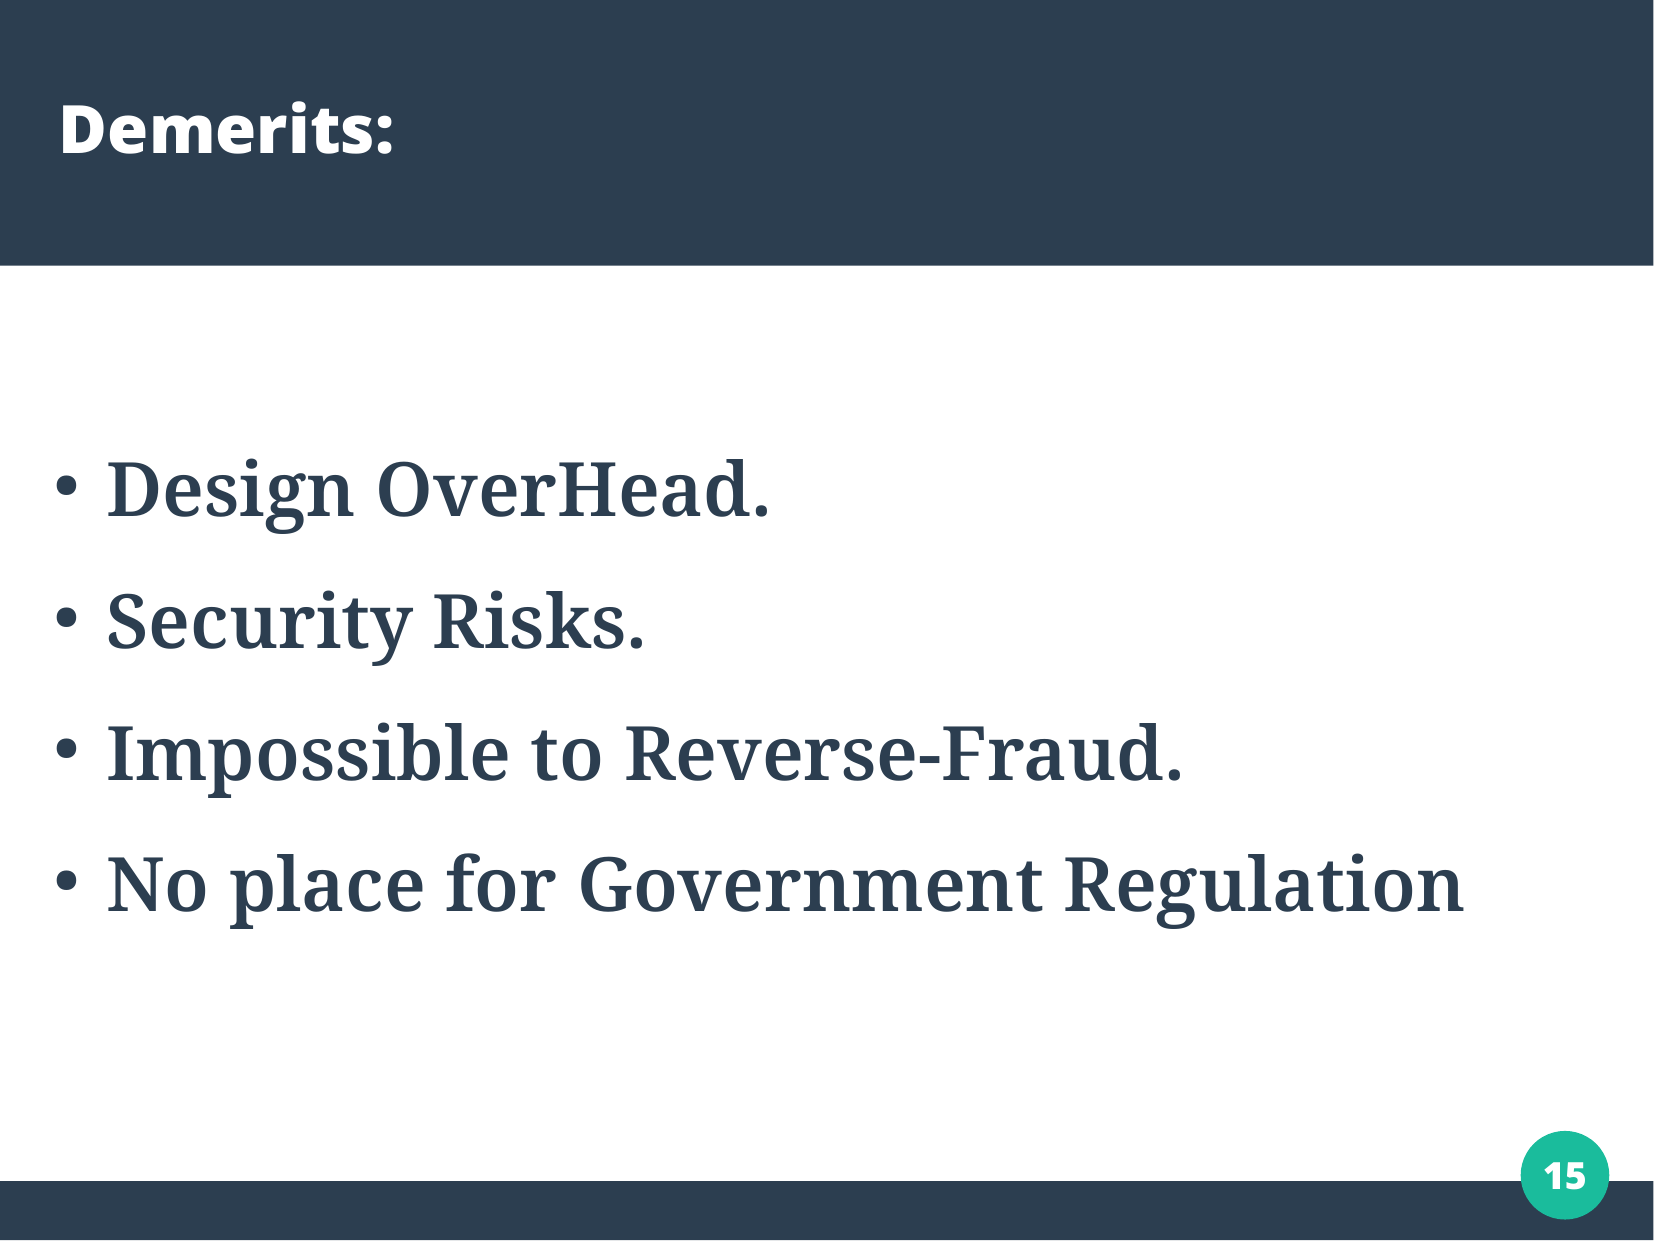

# Demerits:
Design OverHead.
Security Risks.
Impossible to Reverse-Fraud.
No place for Government Regulation
15